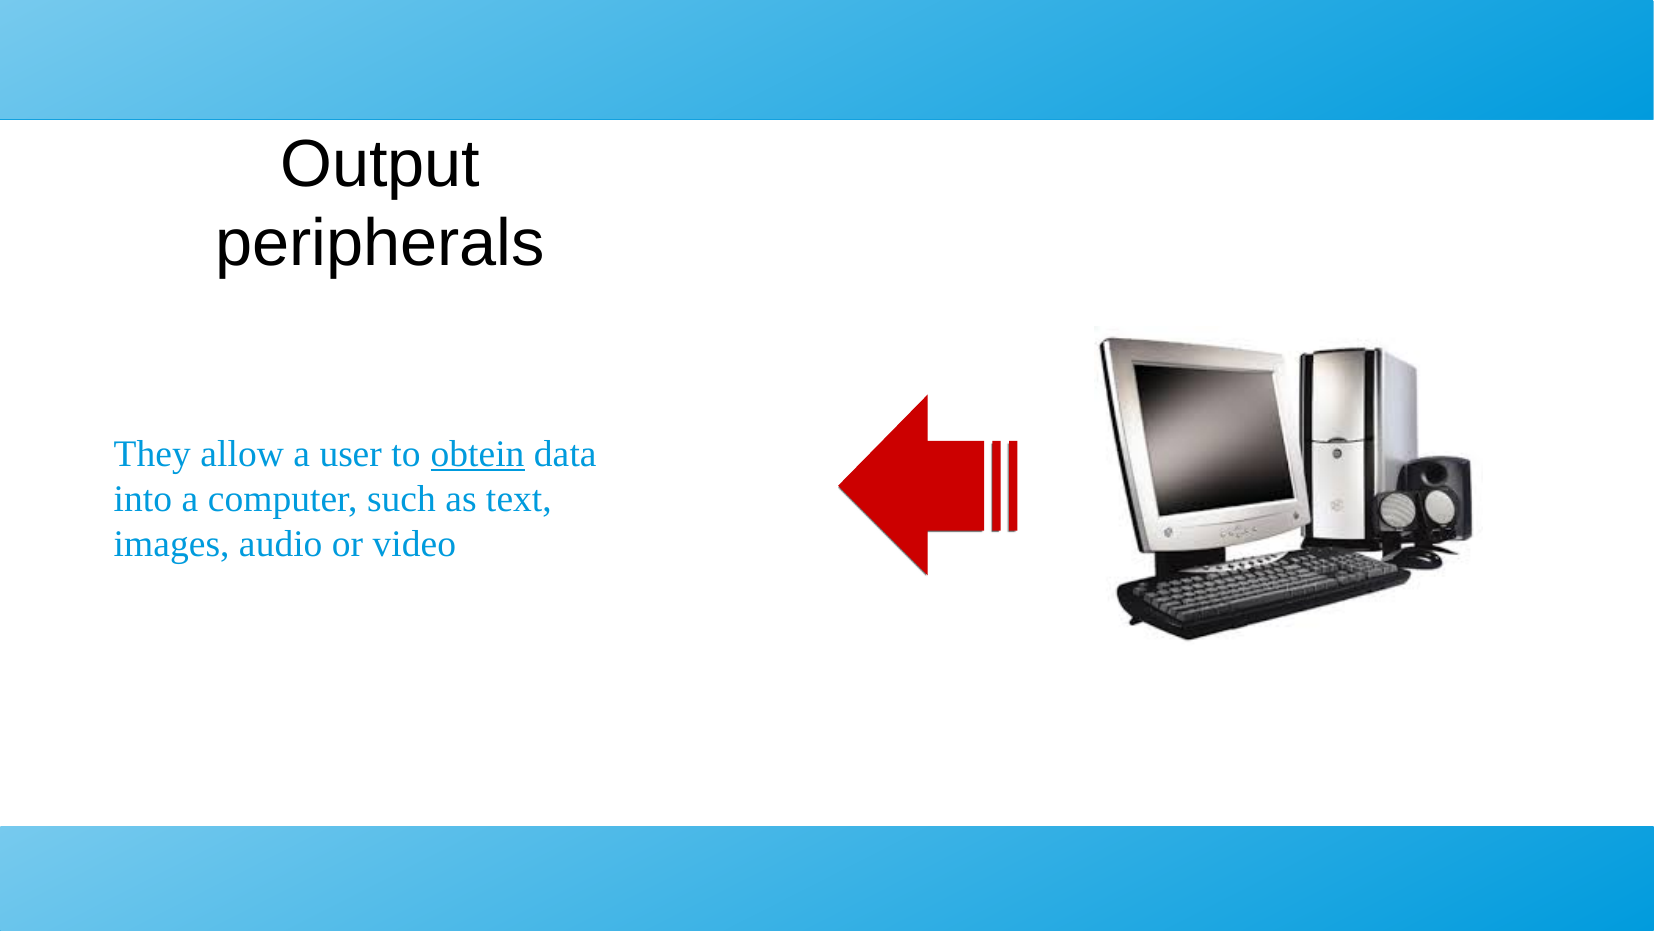

# Output peripherals
They allow a user to obtein data into a computer, such as text, images, audio or video